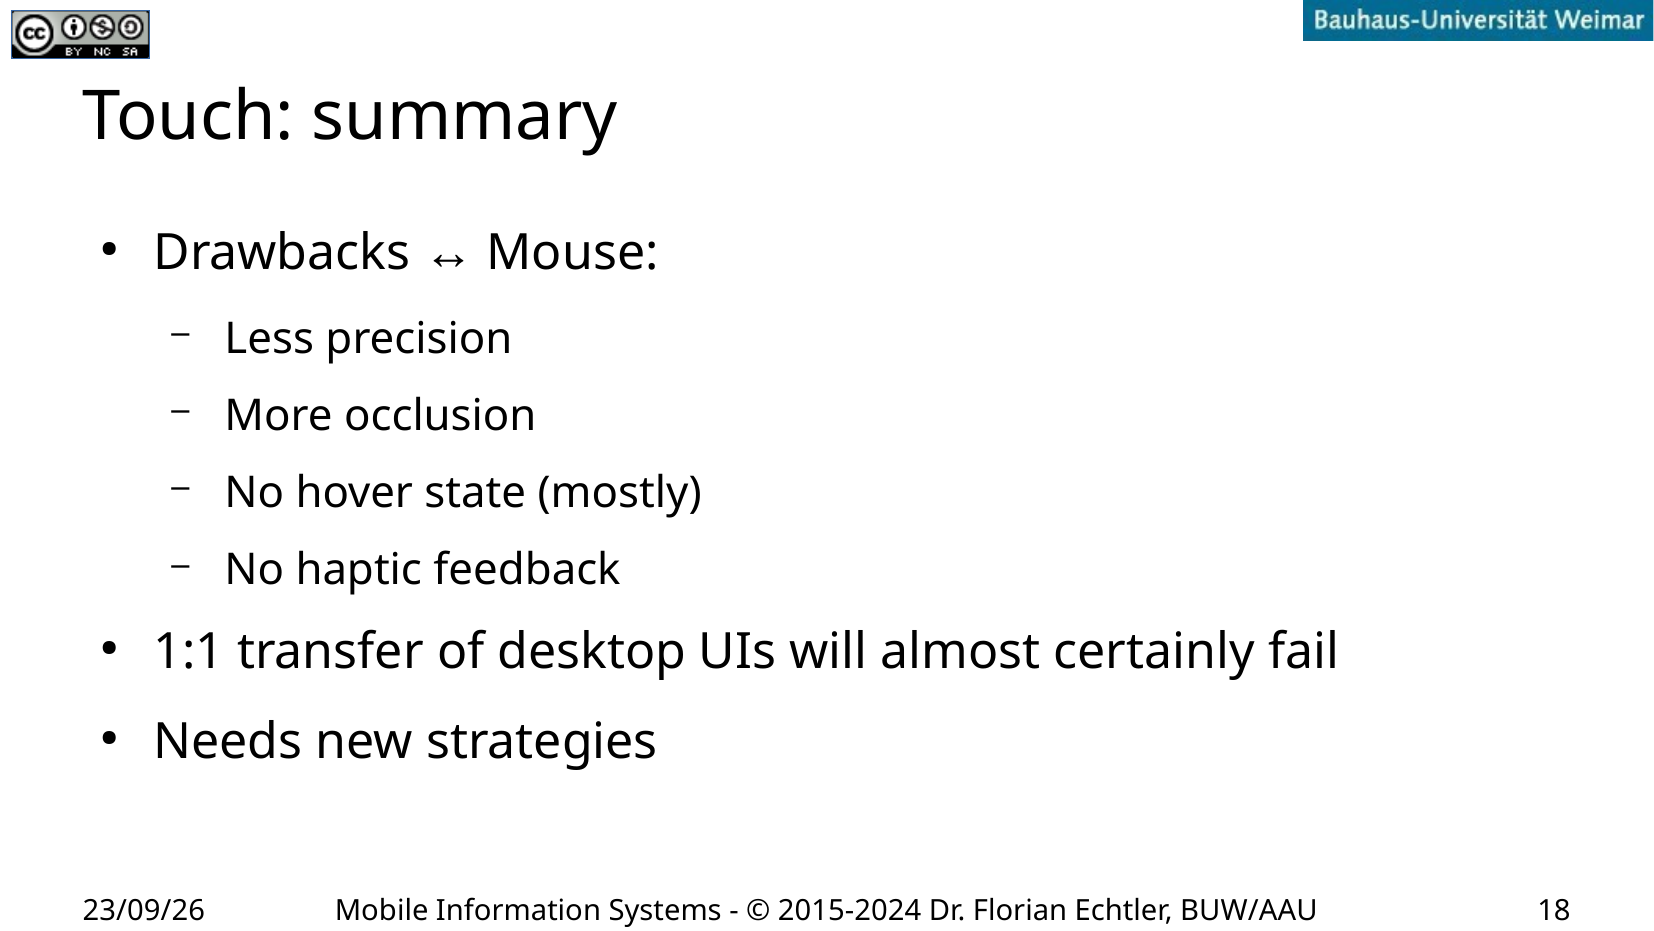

# Touch: summary
Drawbacks ↔ Mouse:
Less precision
More occlusion
No hover state (mostly)
No haptic feedback
1:1 transfer of desktop UIs will almost certainly fail
Needs new strategies
Mobile Information Systems - © 2015-2024 Dr. Florian Echtler, BUW/AAU
18